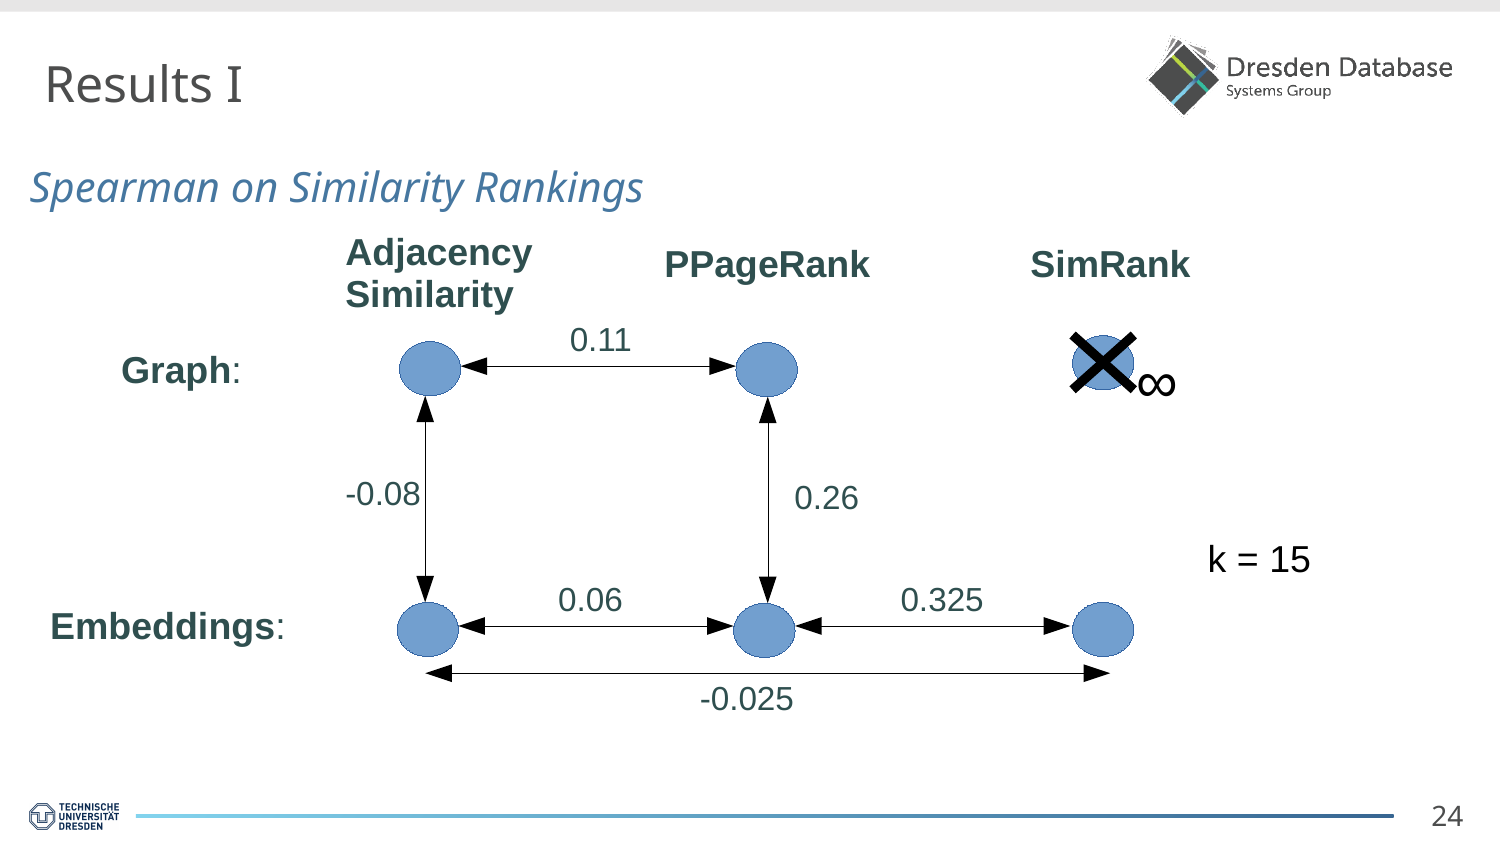

# Results I
Spearman on Similarity Rankings
Adjacency
Similarity
PPageRank
SimRank
0.11
Graph:
∞
-0.08
0.26
k = 15
0.06
0.325
Embeddings:
-0.025